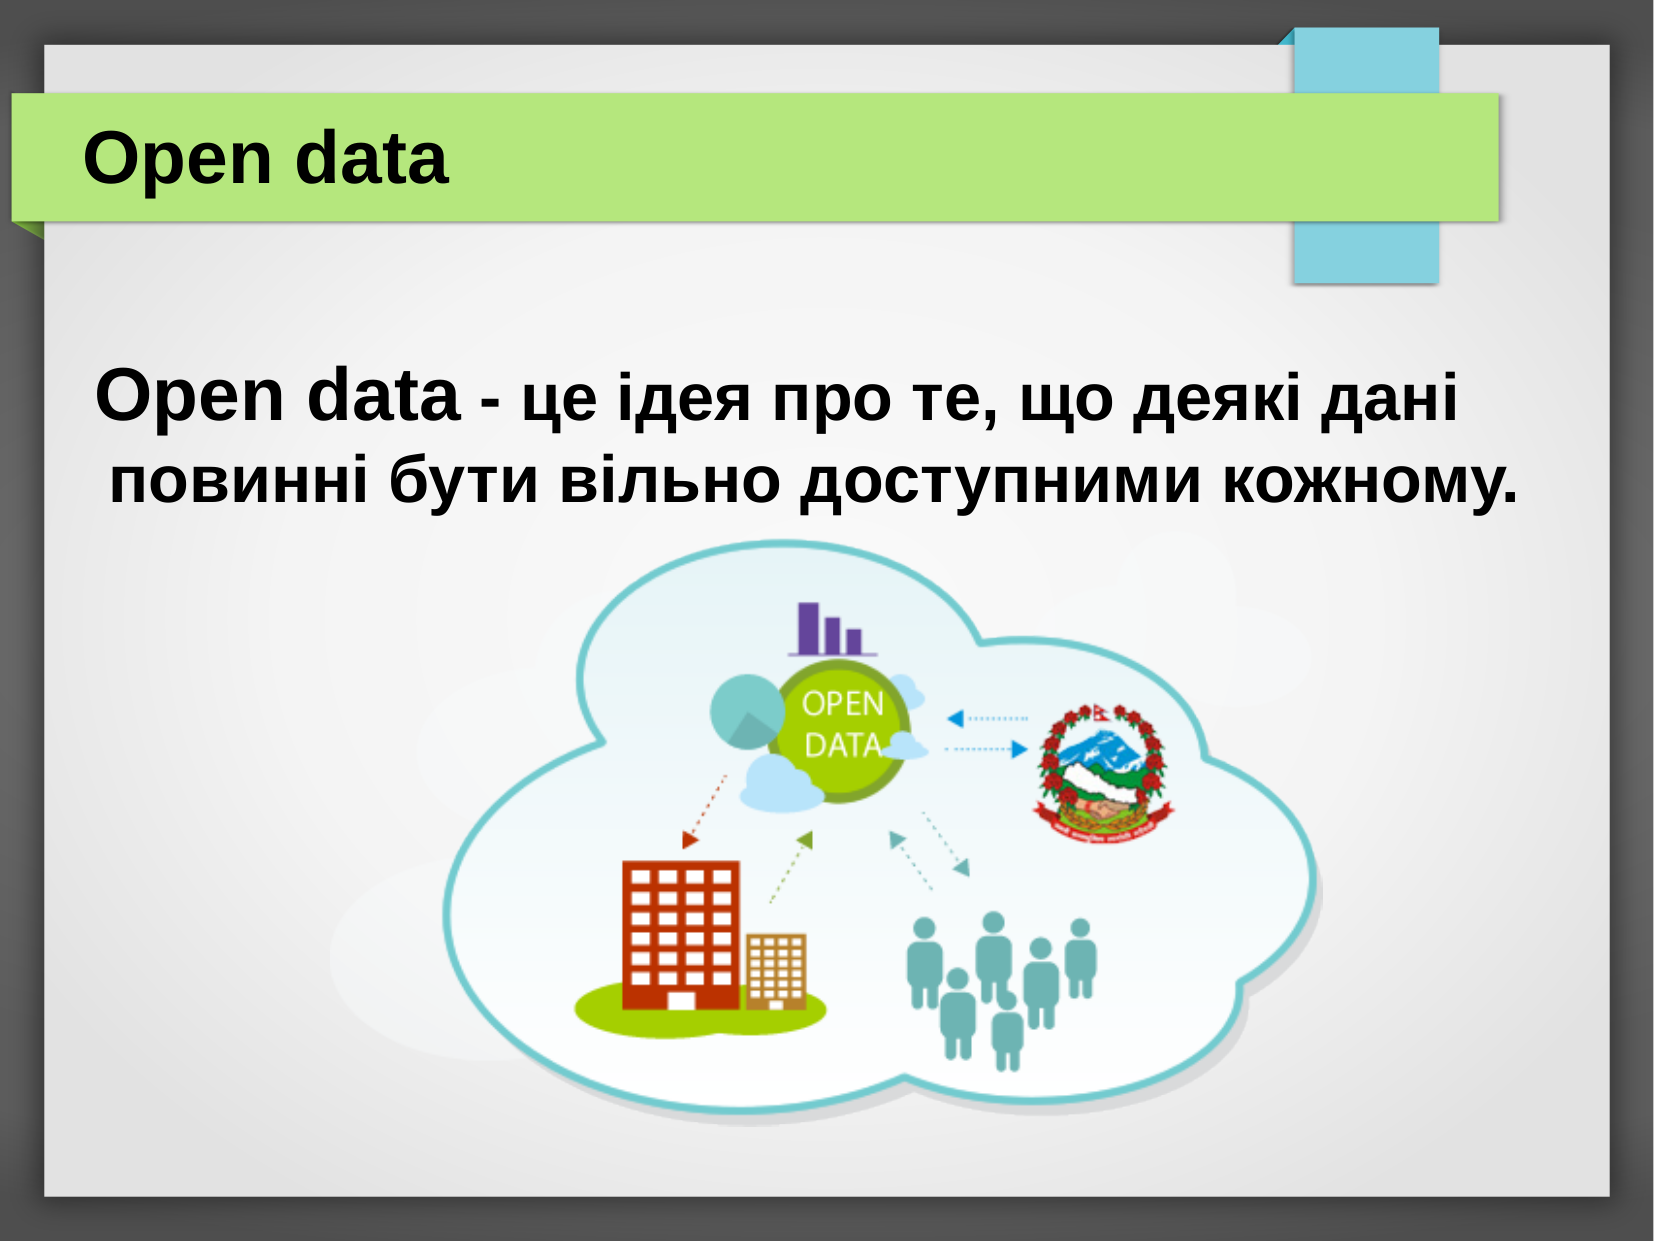

Open data
Open data - це ідея про те, що деякі дані повинні бути вільно доступними кожному.